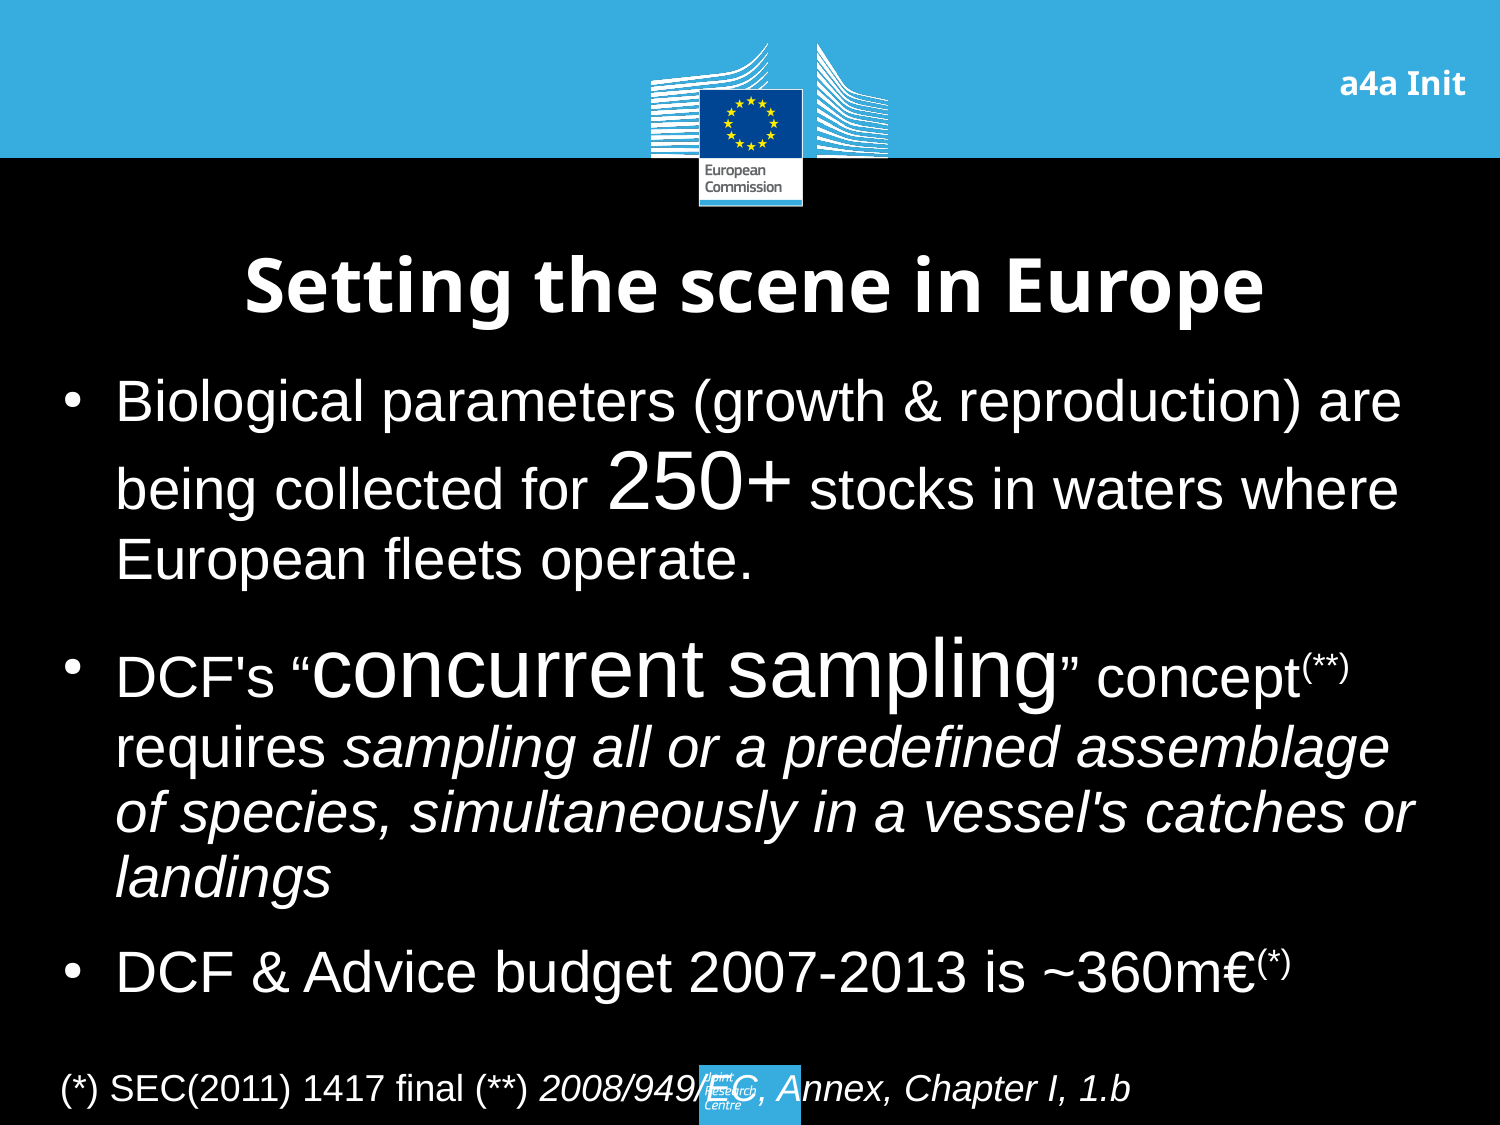

a4a Init
# Setting the scene in Europe
Biological parameters (growth & reproduction) are being collected for 250+ stocks in waters where European fleets operate.
DCF's “concurrent sampling” concept(**) requires sampling all or a predefined assemblage of species, simultaneously in a vessel's catches or landings
DCF & Advice budget 2007-2013 is ~360m€(*)
(*) SEC(2011) 1417 final (**) 2008/949/EC, Annex, Chapter I, 1.b